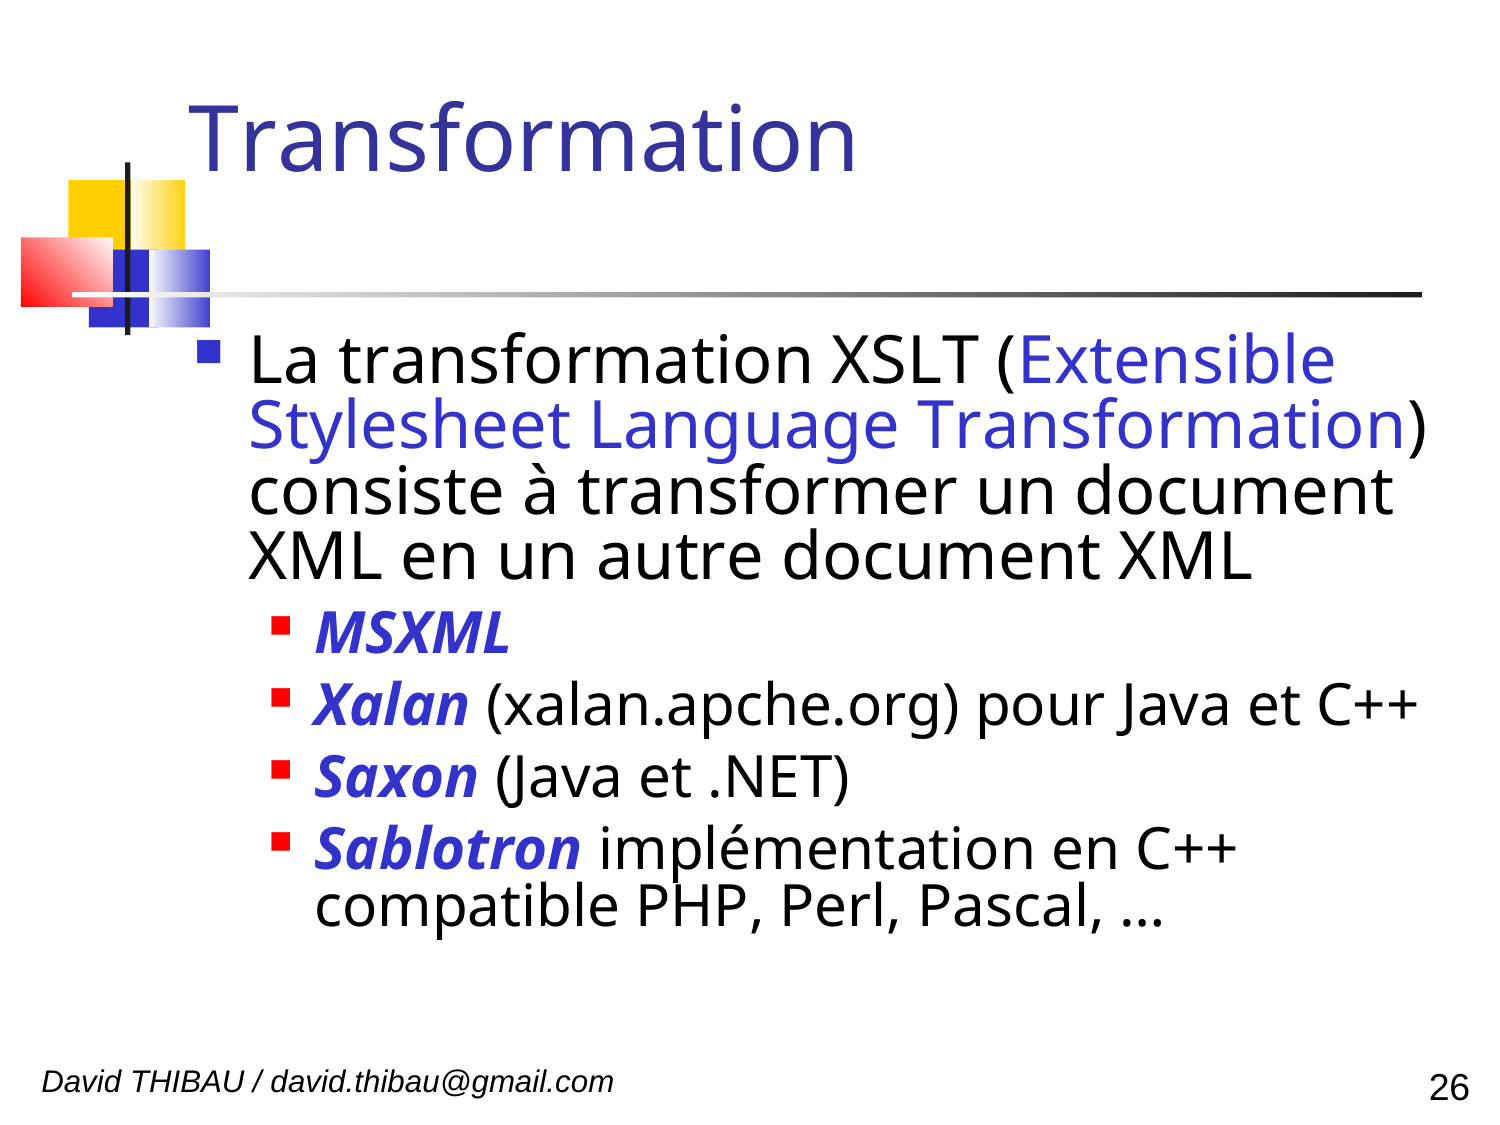

# Transformation
La transformation XSLT (Extensible Stylesheet Language Transformation) consiste à transformer un document XML en un autre document XML
MSXML
Xalan (xalan.apche.org) pour Java et C++
Saxon (Java et .NET)
Sablotron implémentation en C++ compatible PHP, Perl, Pascal, …